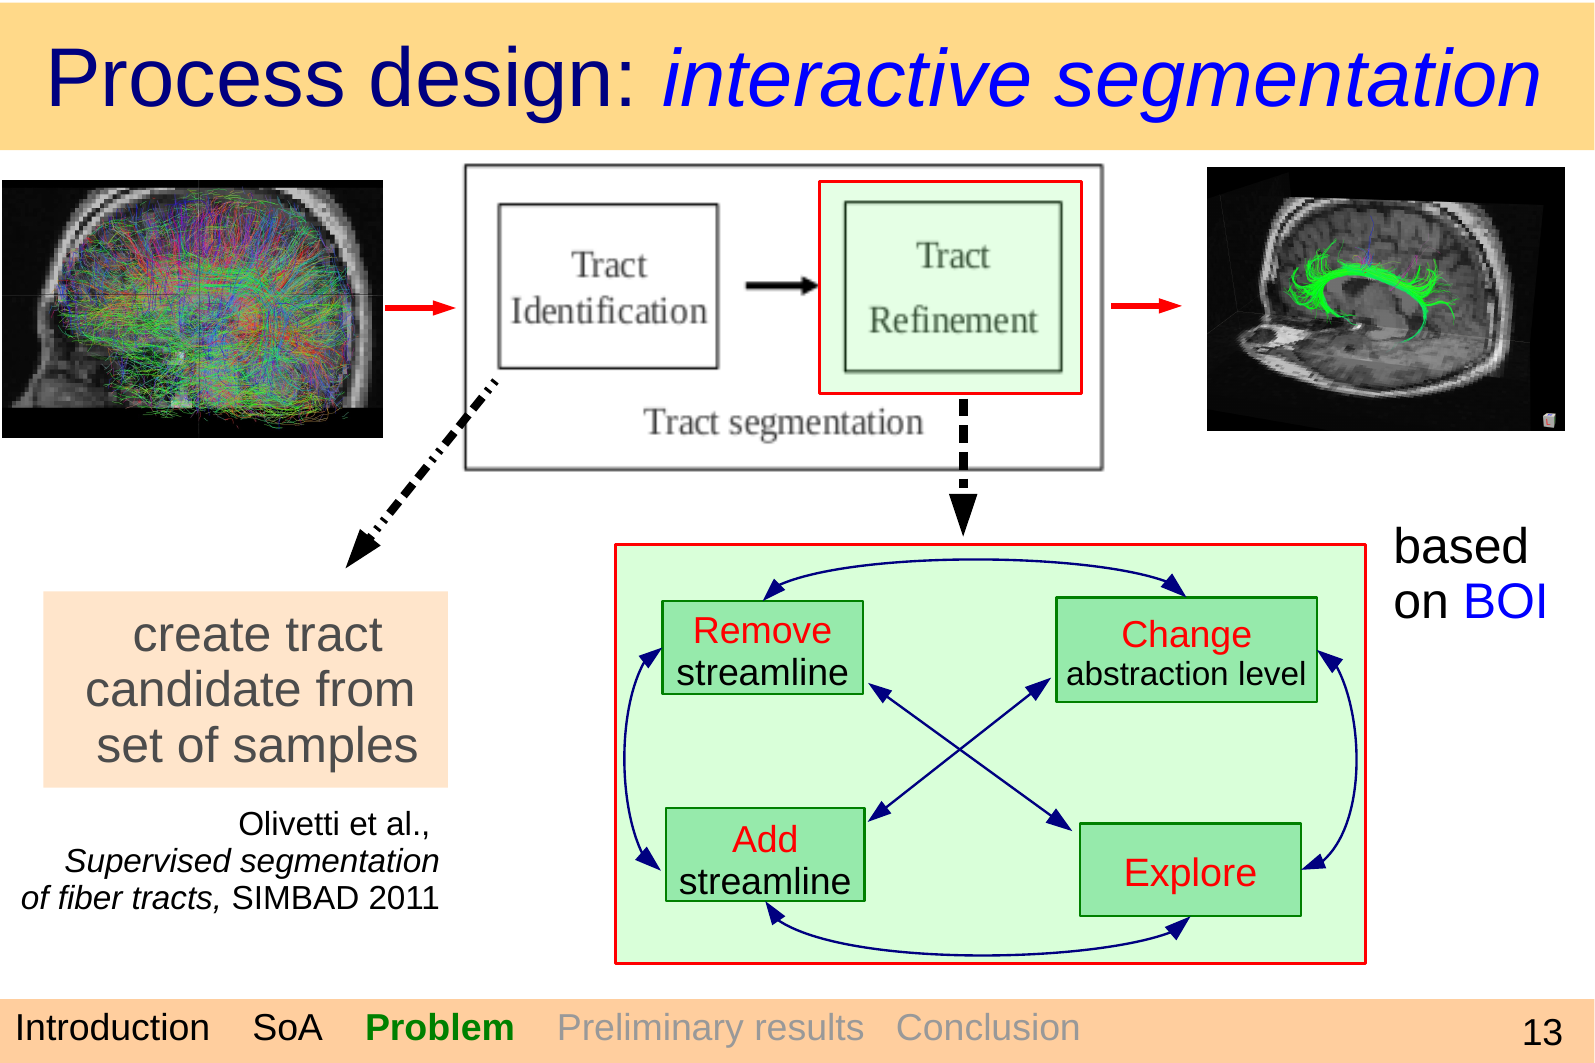

Process design: interactive segmentation
based
on BOI
#
create tract candidate from
set of samples
Change
abstraction level
Remove
streamline
Olivetti et al.,
Supervised segmentation
of fiber tracts, SIMBAD 2011
Add
streamline
Explore
Introduction SoA Problem Preliminary results Conclusion